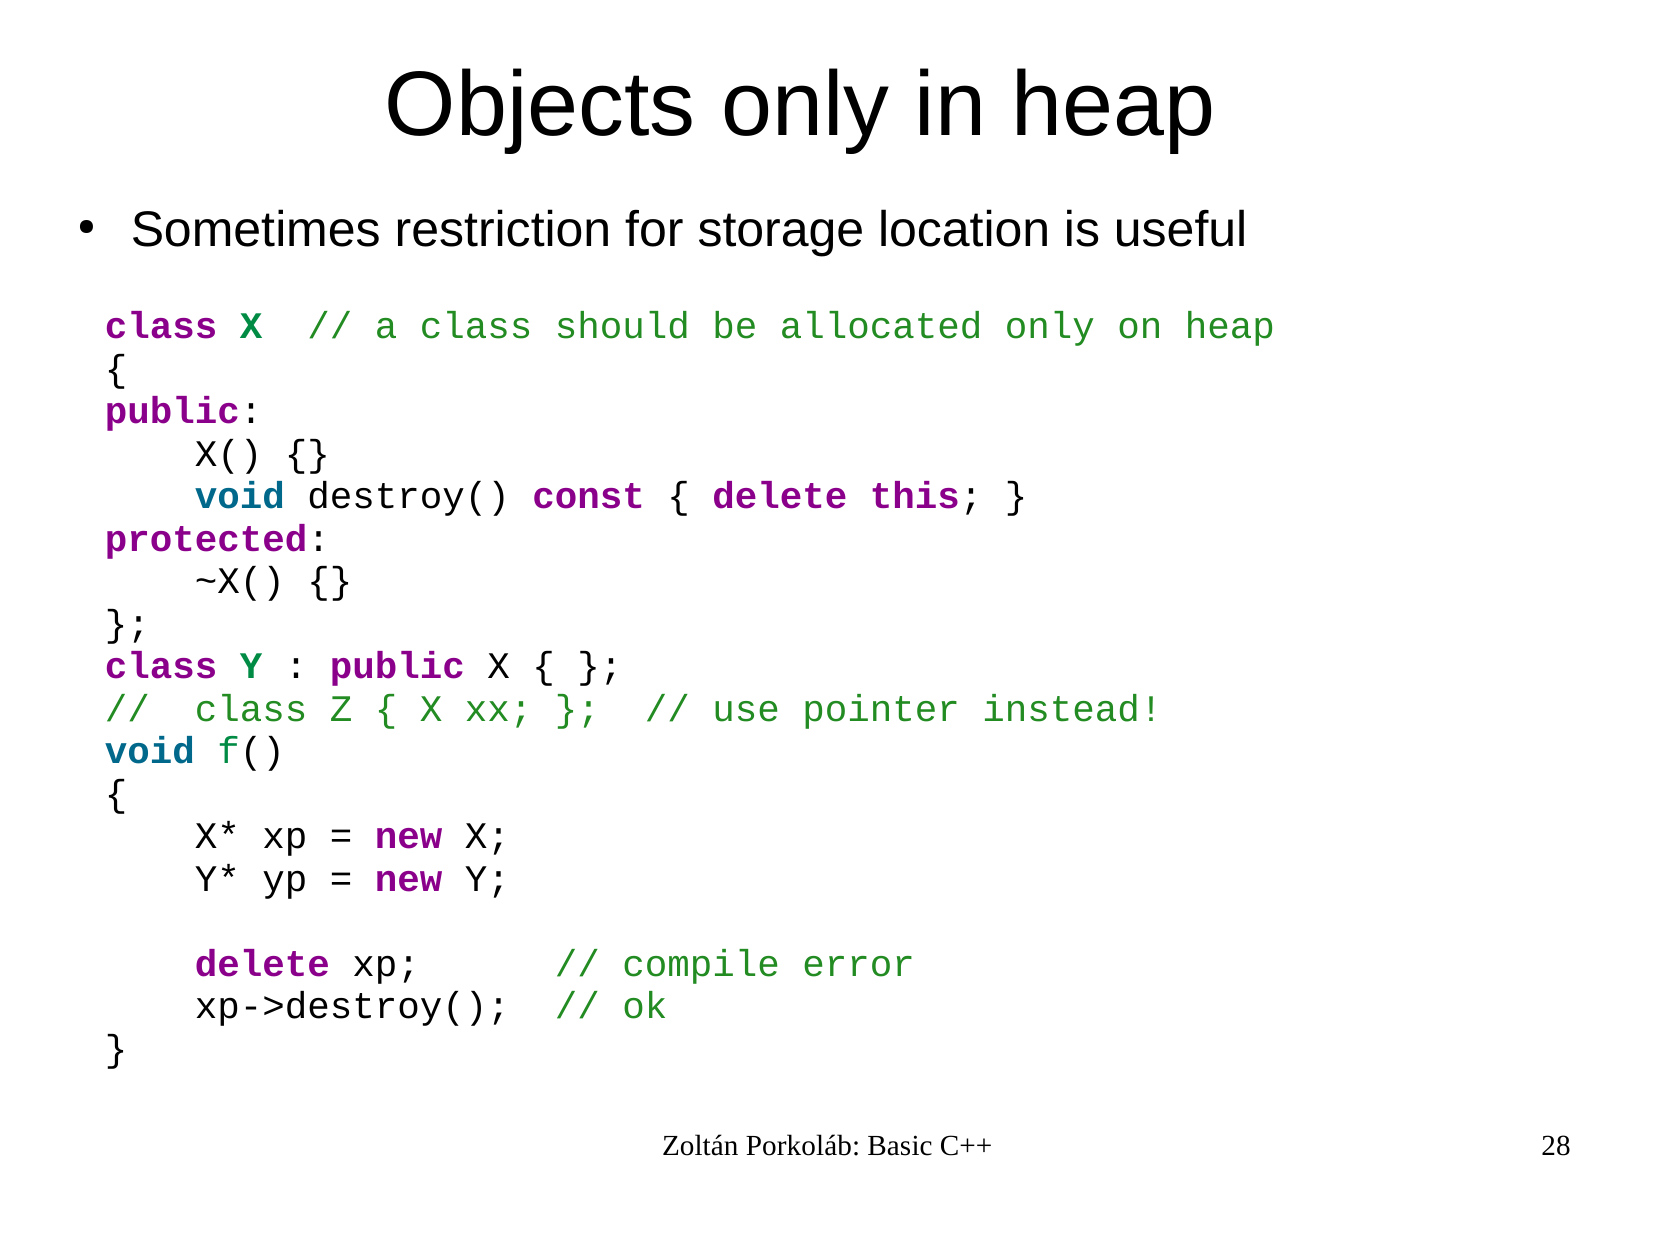

# Objects only in heap
Sometimes restriction for storage location is useful
class X // a class should be allocated only on heap
{
public:
 X() {}
 void destroy() const { delete this; }
protected:
 ~X() {}
};
class Y : public X { };
// class Z { X xx; }; // use pointer instead!
void f()
{
 X* xp = new X;
 Y* yp = new Y;
 delete xp; // compile error
 xp->destroy(); // ok
}
Zoltán Porkoláb: Basic C++
28